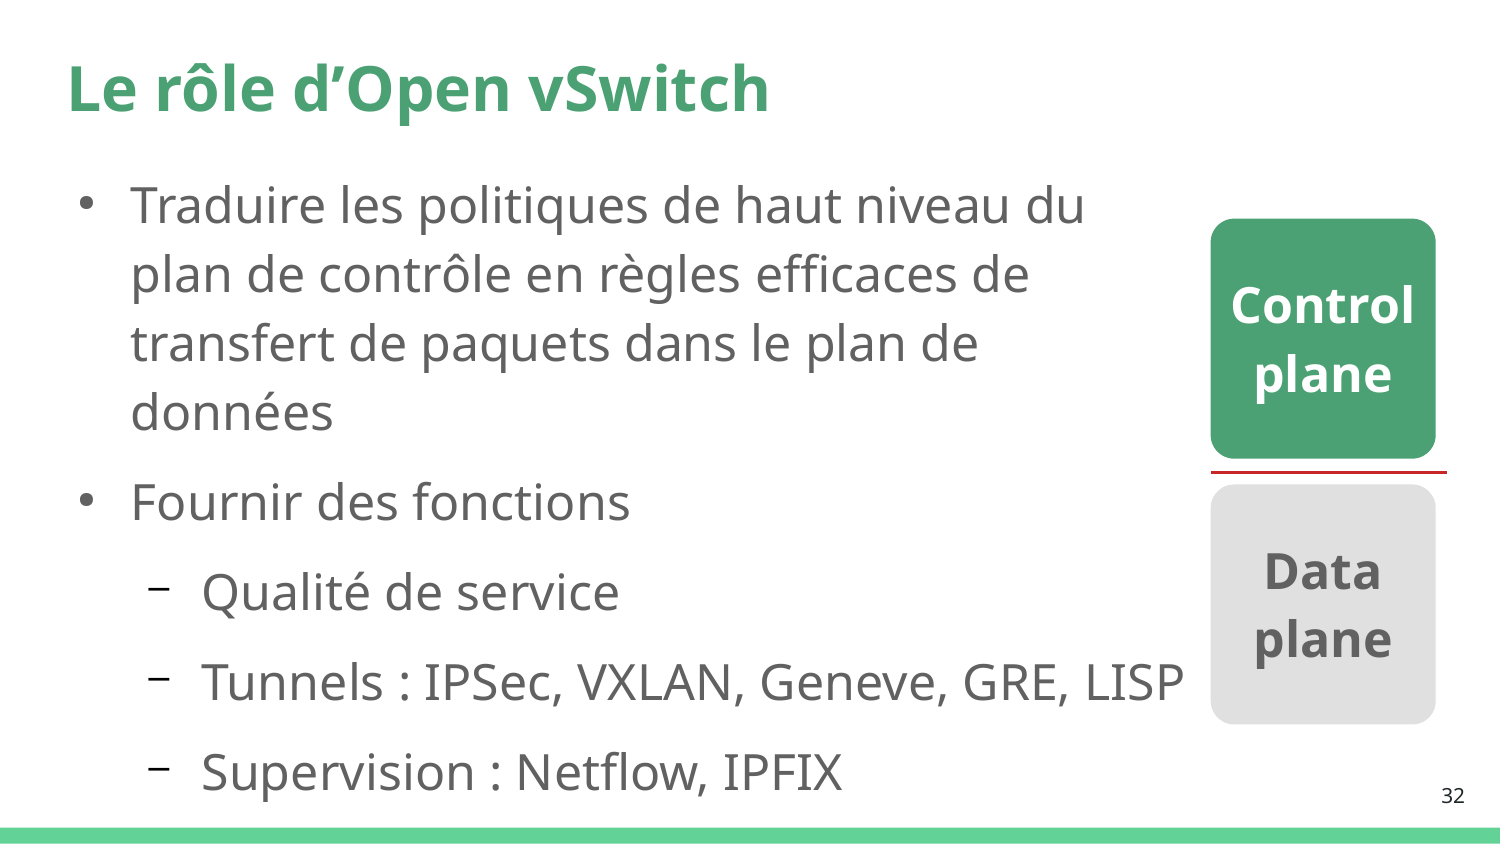

# Le rôle d’Open vSwitch
Traduire les politiques de haut niveau du plan de contrôle en règles efficaces de transfert de paquets dans le plan de données
Fournir des fonctions
Qualité de service
Tunnels : IPSec, VXLAN, Geneve, GRE, LISP
Supervision : Netflow, IPFIX
Control
plane
Data
plane